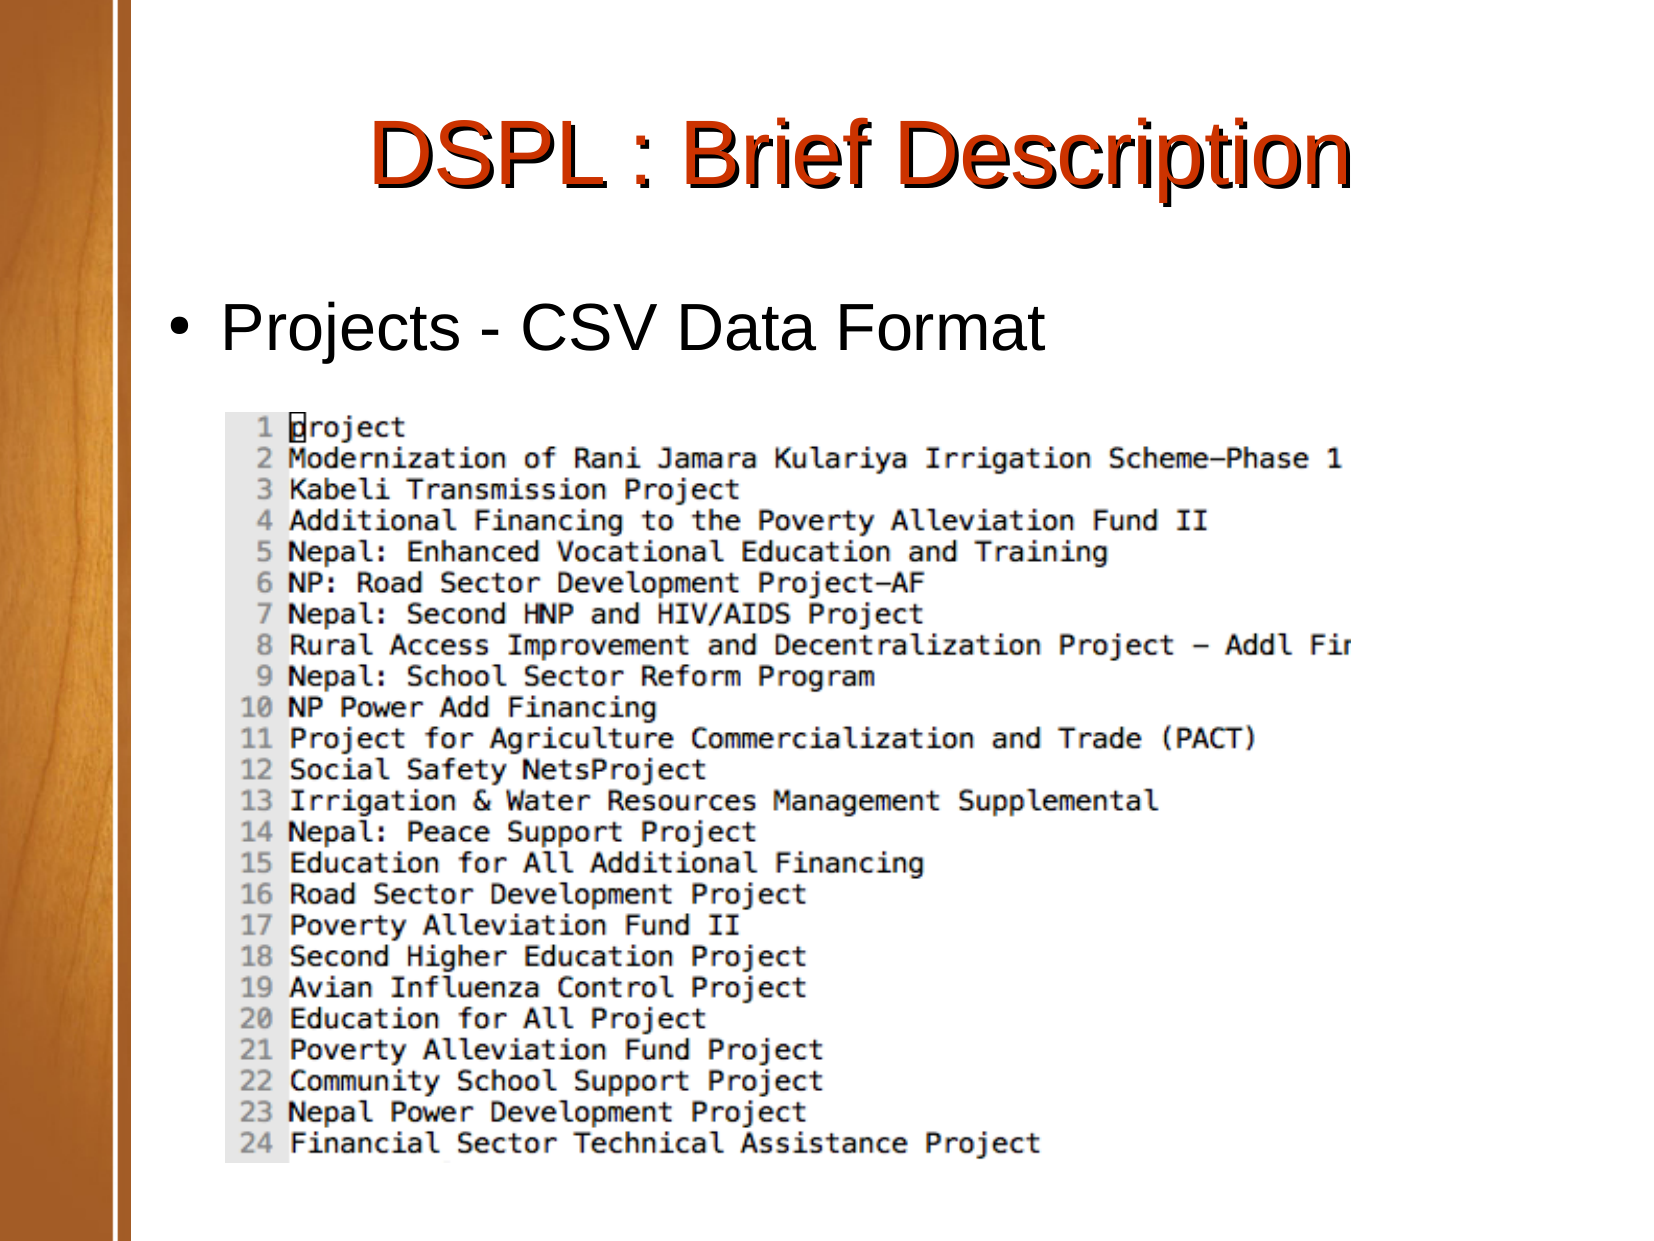

# DSPL : Brief Description
Projects - CSV Data Format